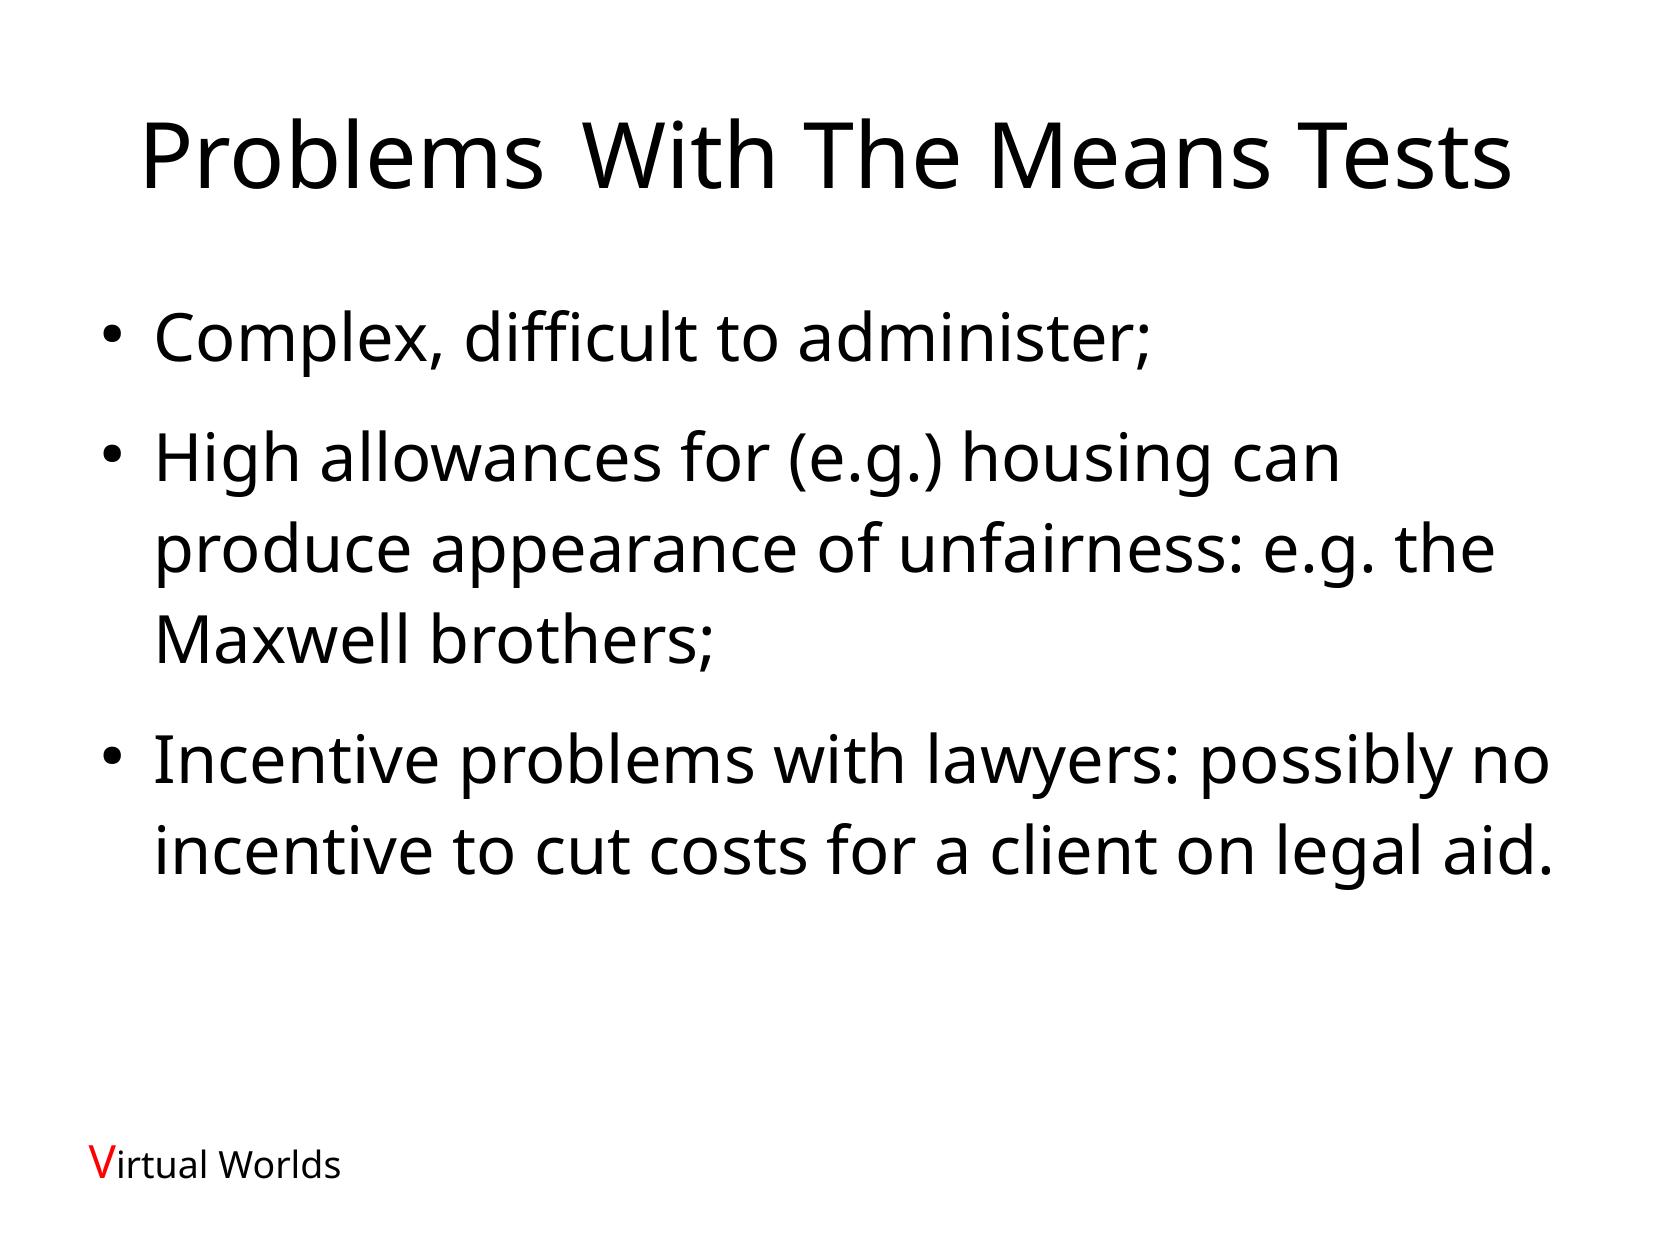

# Problems	With The Means Tests
Complex, difficult to administer;
High allowances for (e.g.) housing can produce appearance of unfairness: e.g. the Maxwell brothers;
Incentive problems with lawyers: possibly no incentive to cut costs for a client on legal aid.